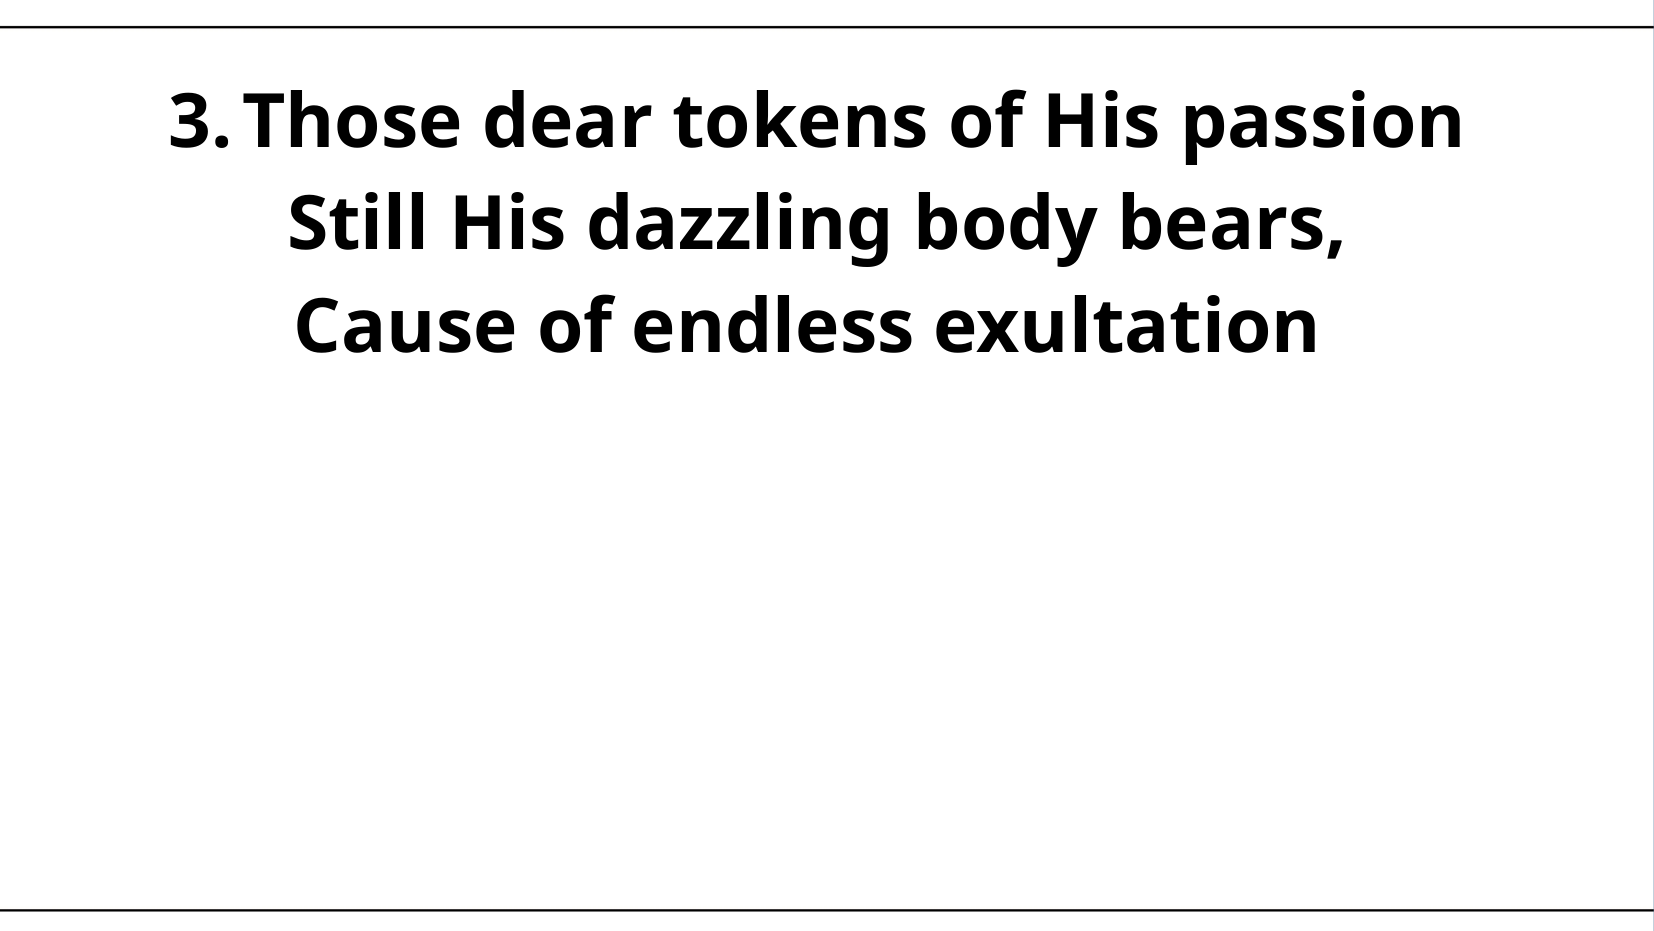

3.	Those dear tokens of His passion
Still His dazzling body bears,
Cause of endless exultation